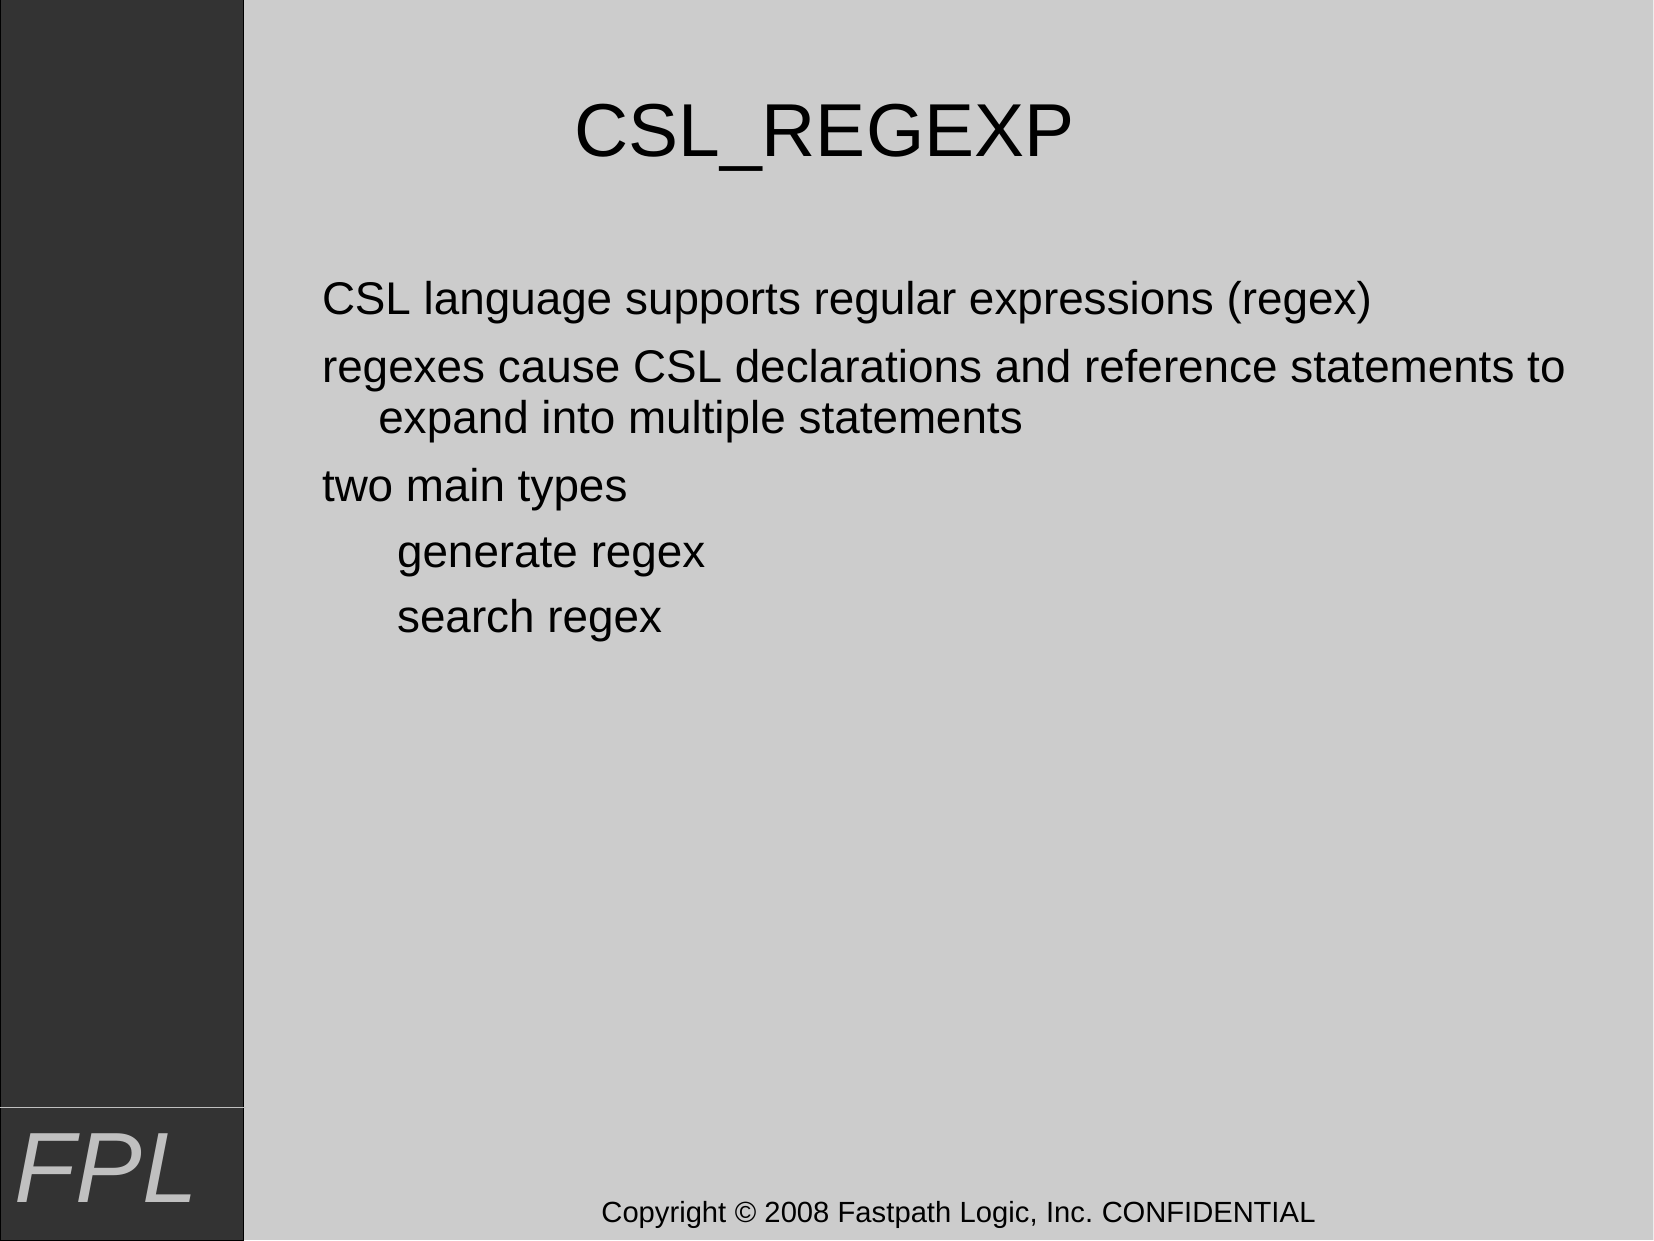

# CSL_REGEXP
CSL language supports regular expressions (regex)
regexes cause CSL declarations and reference statements to expand into multiple statements
two main types
generate regex
search regex